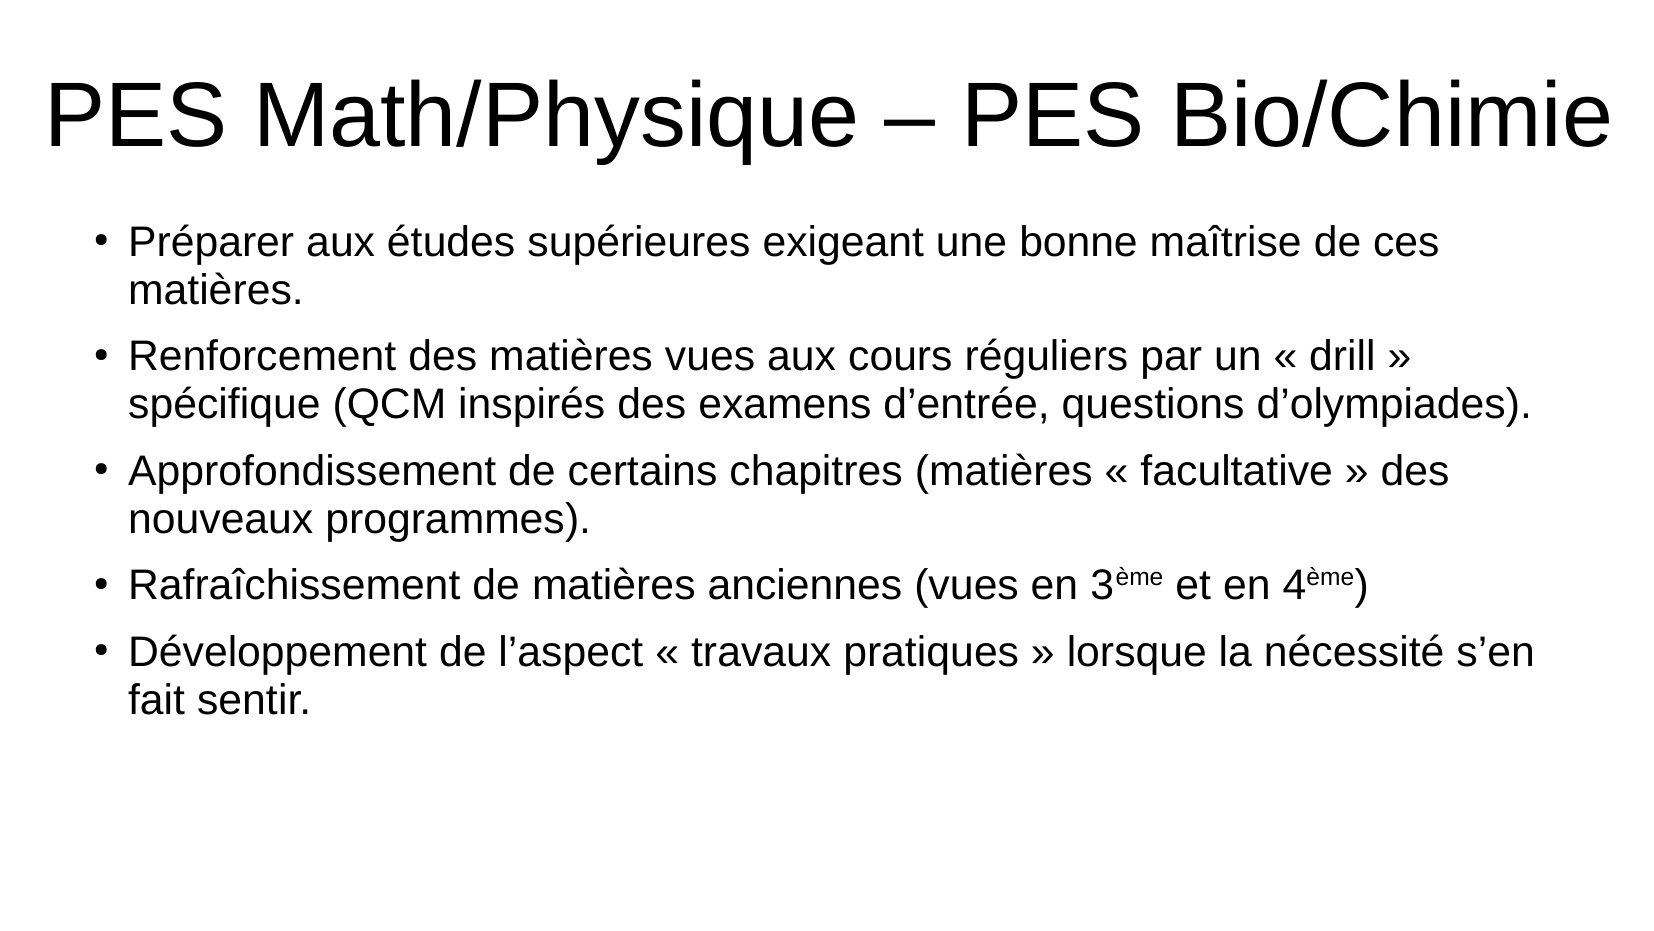

# PES Math/Physique – PES Bio/Chimie
Préparer aux études supérieures exigeant une bonne maîtrise de ces matières.
Renforcement des matières vues aux cours réguliers par un « drill » spécifique (QCM inspirés des examens d’entrée, questions d’olympiades).
Approfondissement de certains chapitres (matières « facultative » des nouveaux programmes).
Rafraîchissement de matières anciennes (vues en 3ème et en 4ème)
Développement de l’aspect « travaux pratiques » lorsque la nécessité s’en fait sentir.